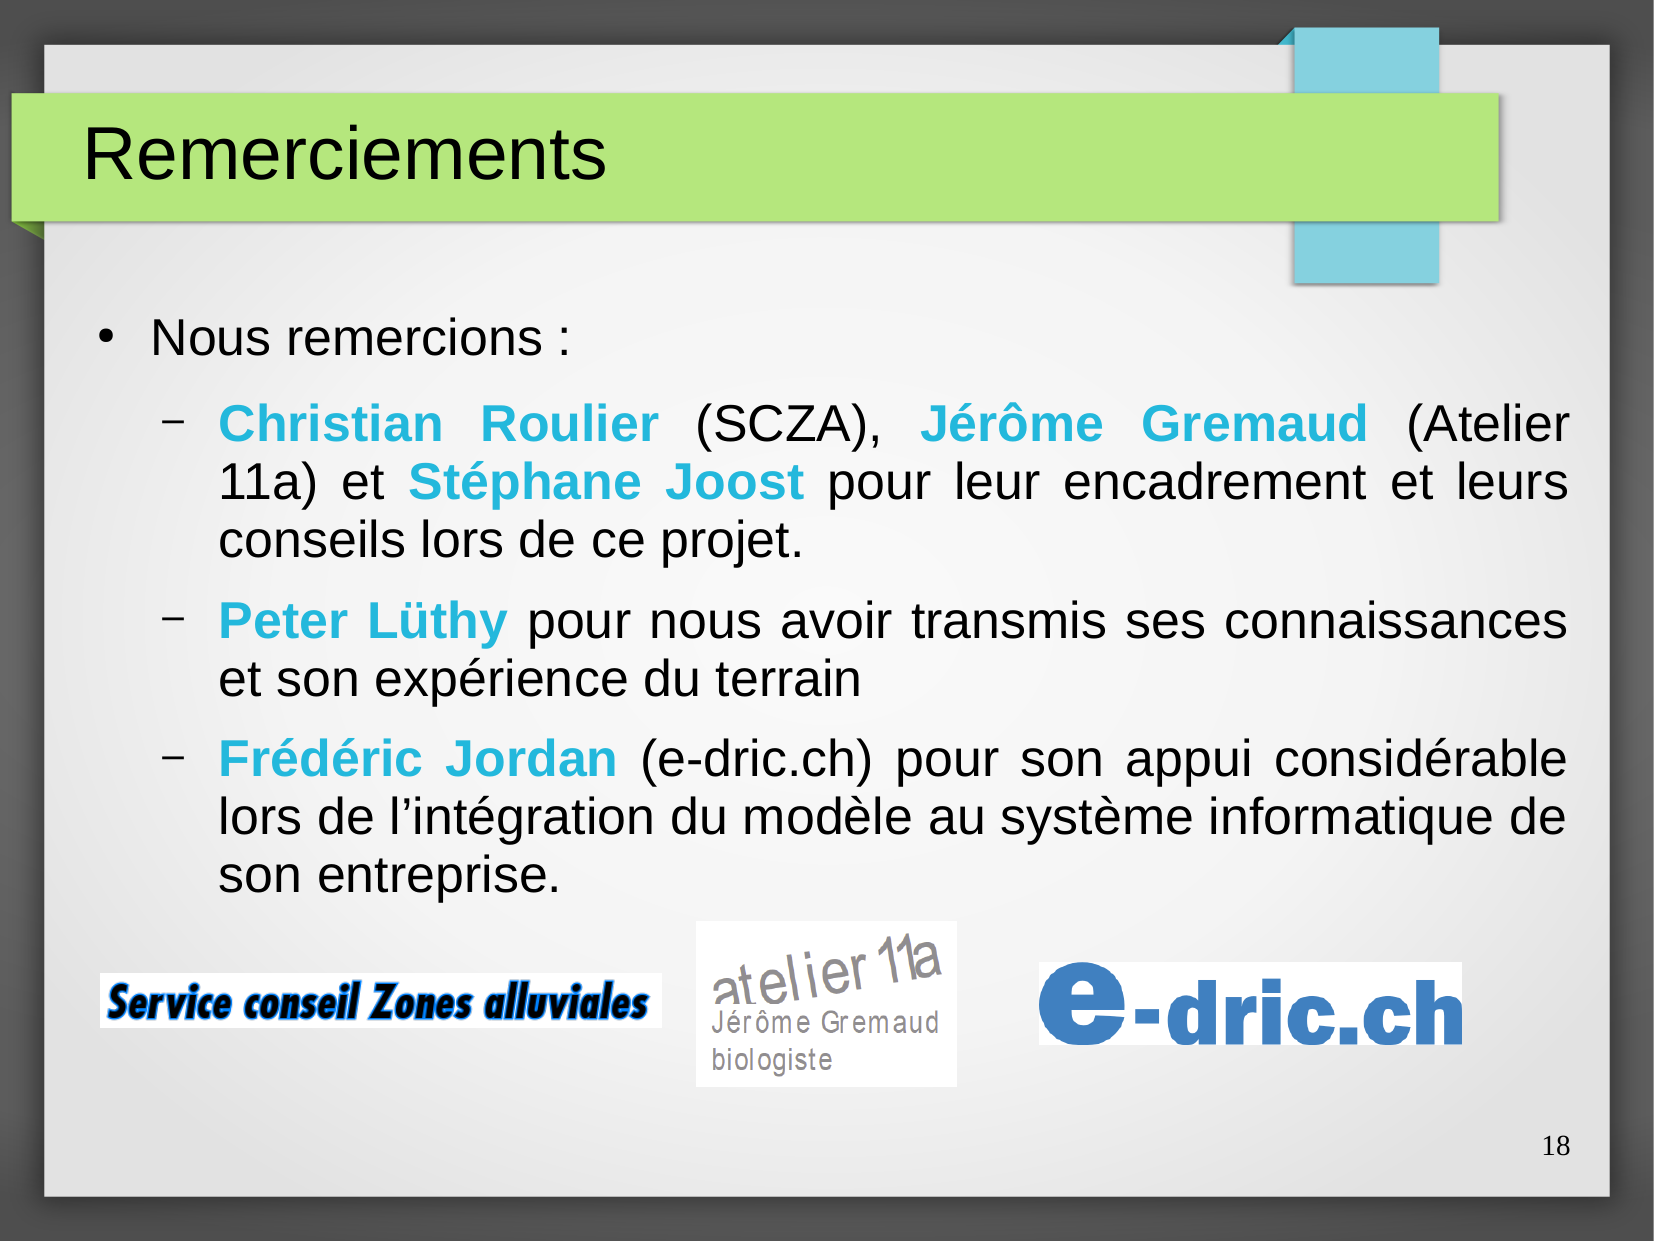

# Remerciements
Nous remercions :
Christian Roulier (SCZA), Jérôme Gremaud (Atelier 11a) et Stéphane Joost pour leur encadrement et leurs conseils lors de ce projet.
Peter Lüthy pour nous avoir transmis ses connaissances et son expérience du terrain
Frédéric Jordan (e-dric.ch) pour son appui considérable lors de l’intégration du modèle au système informatique de son entreprise.
18